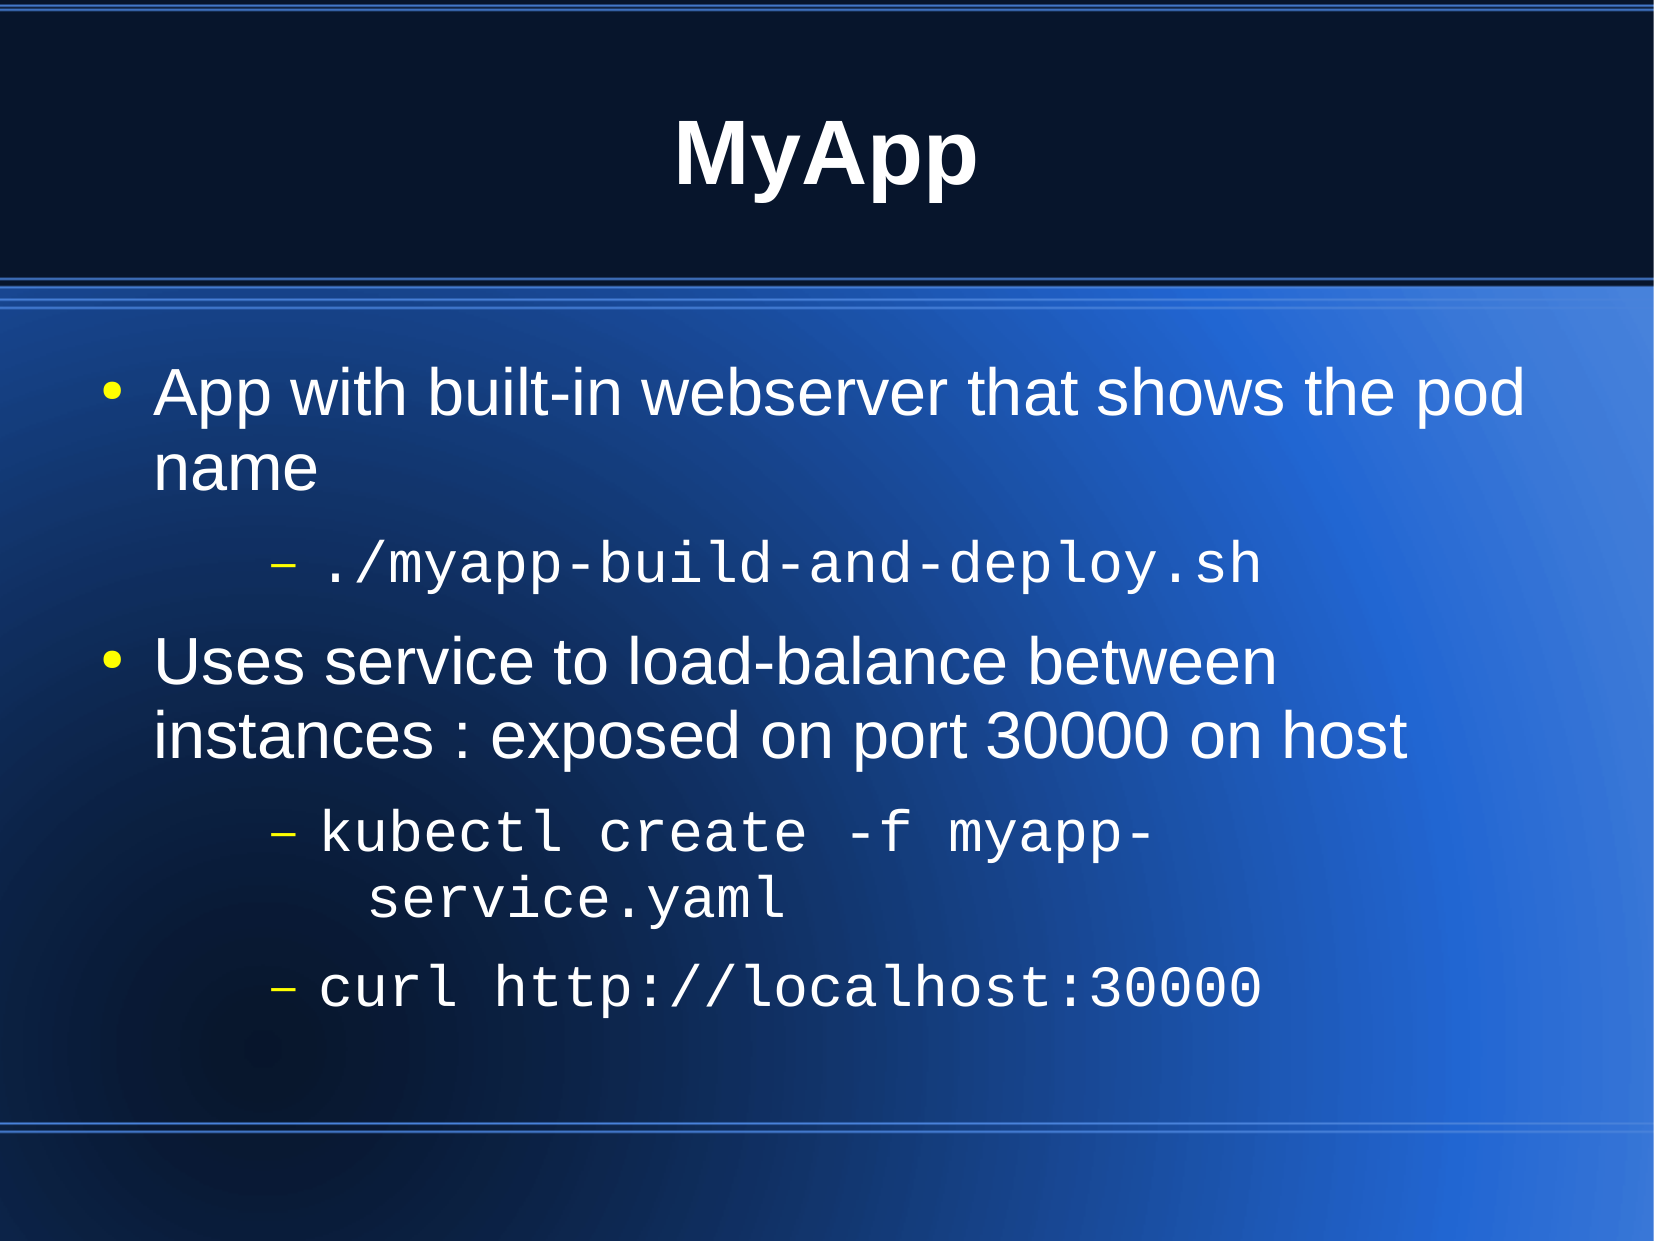

# MyApp
App with built-in webserver that shows the pod name
./myapp-build-and-deploy.sh
Uses service to load-balance between instances : exposed on port 30000 on host
kubectl create -f myapp-service.yaml
curl http://localhost:30000